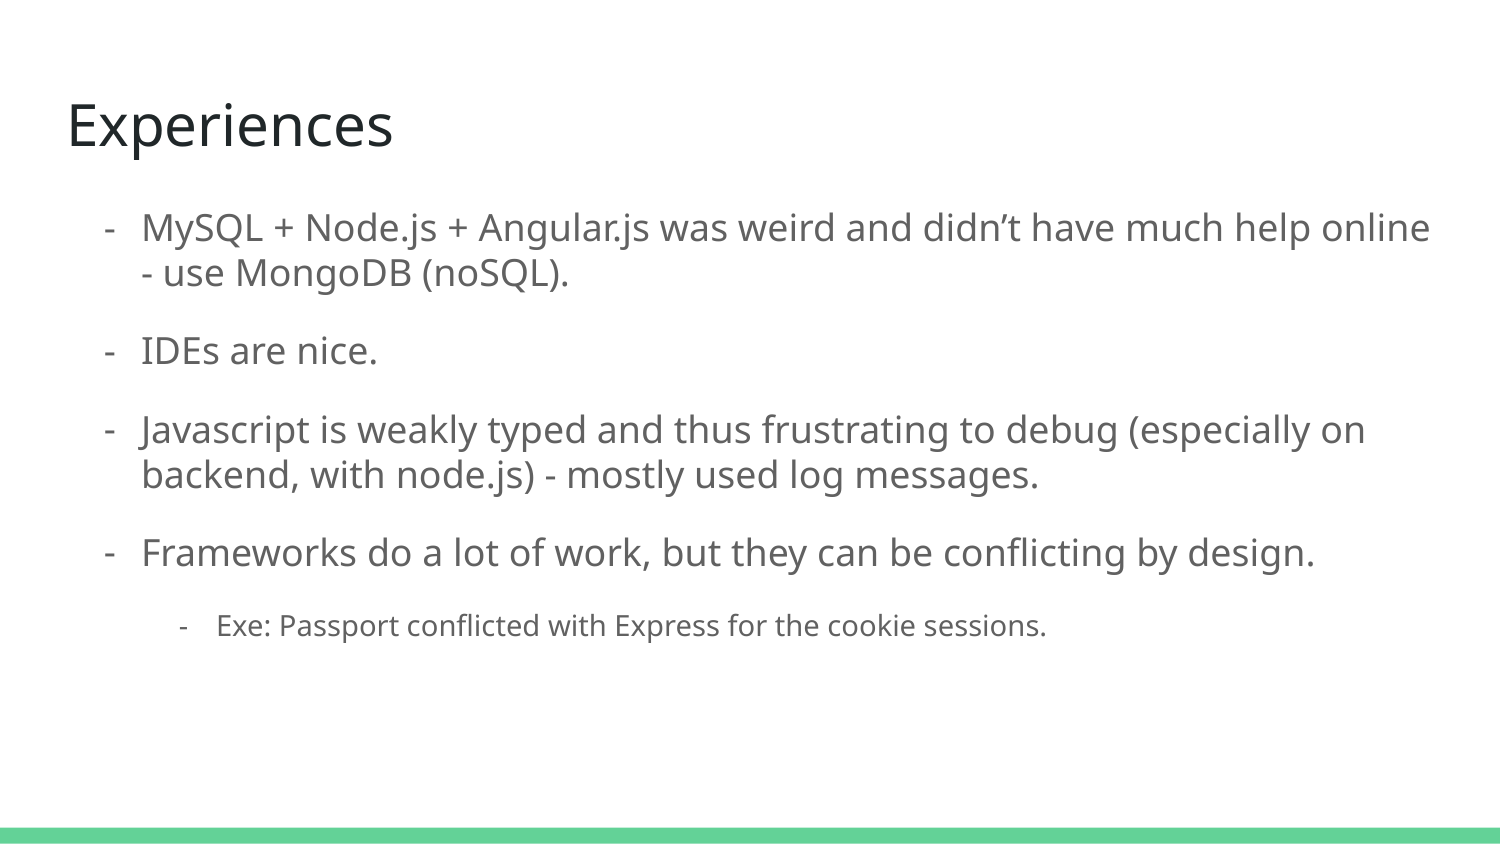

# Experiences
MySQL + Node.js + Angular.js was weird and didn’t have much help online - use MongoDB (noSQL).
IDEs are nice.
Javascript is weakly typed and thus frustrating to debug (especially on backend, with node.js) - mostly used log messages.
Frameworks do a lot of work, but they can be conflicting by design.
Exe: Passport conflicted with Express for the cookie sessions.